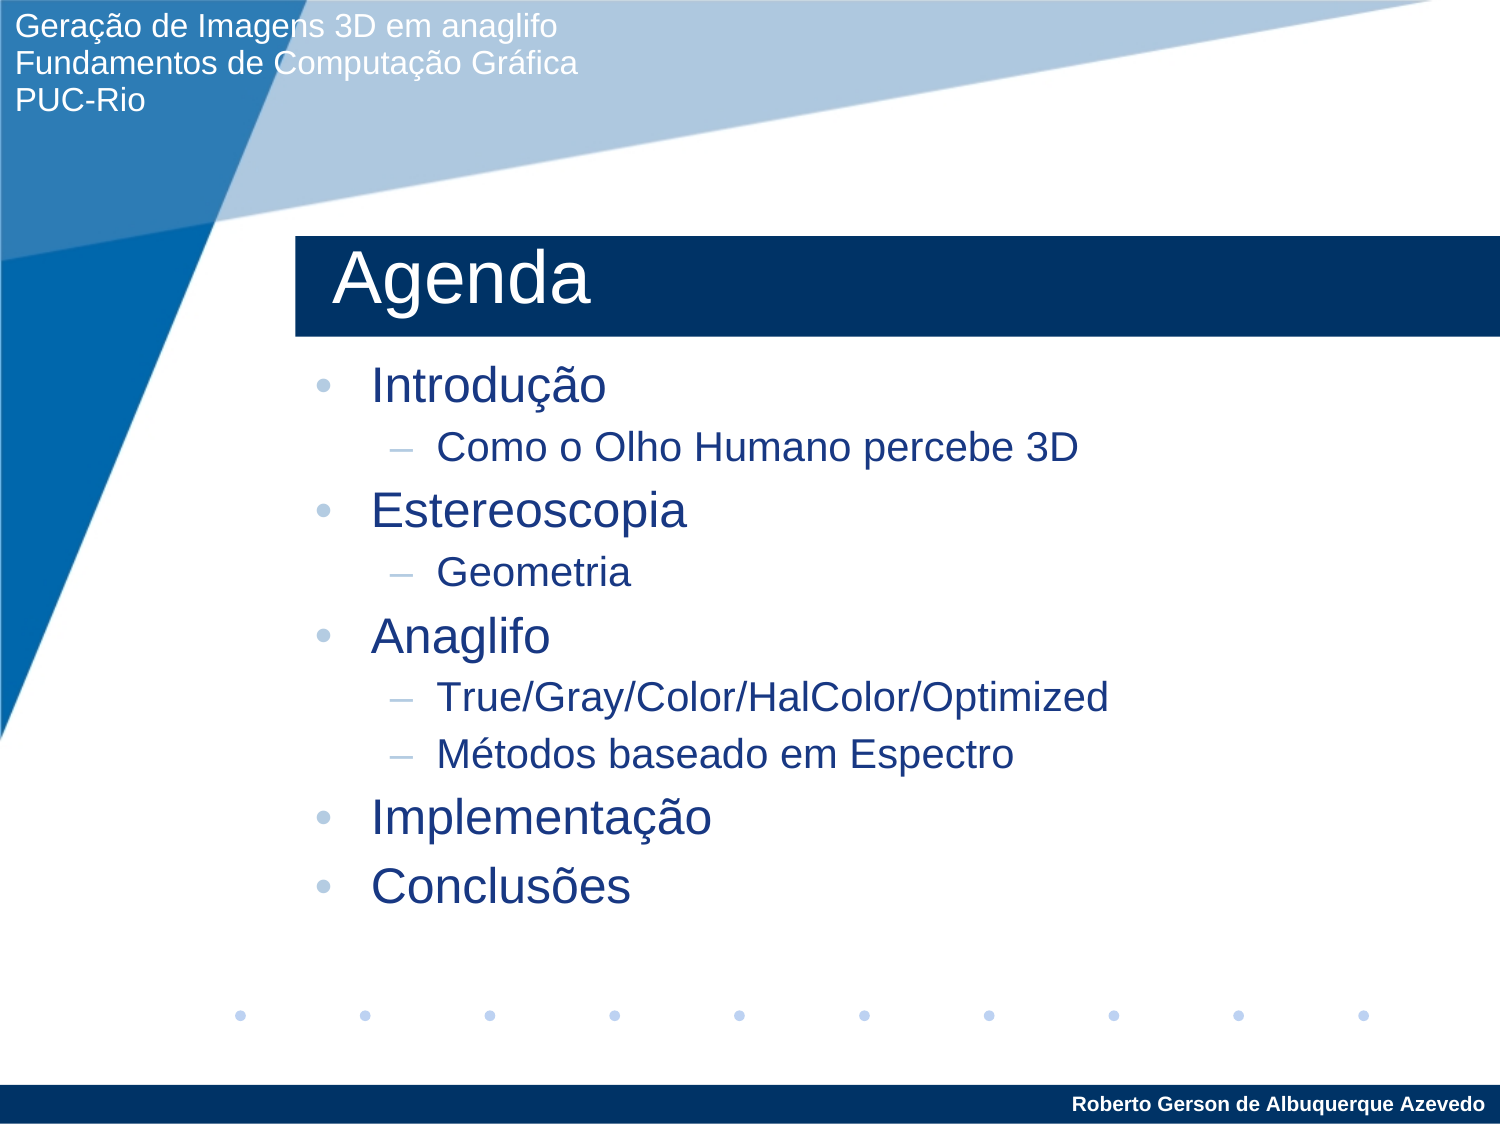

# Agenda
Introdução
Como o Olho Humano percebe 3D
Estereoscopia
Geometria
Anaglifo
True/Gray/Color/HalColor/Optimized
Métodos baseado em Espectro
Implementação
Conclusões